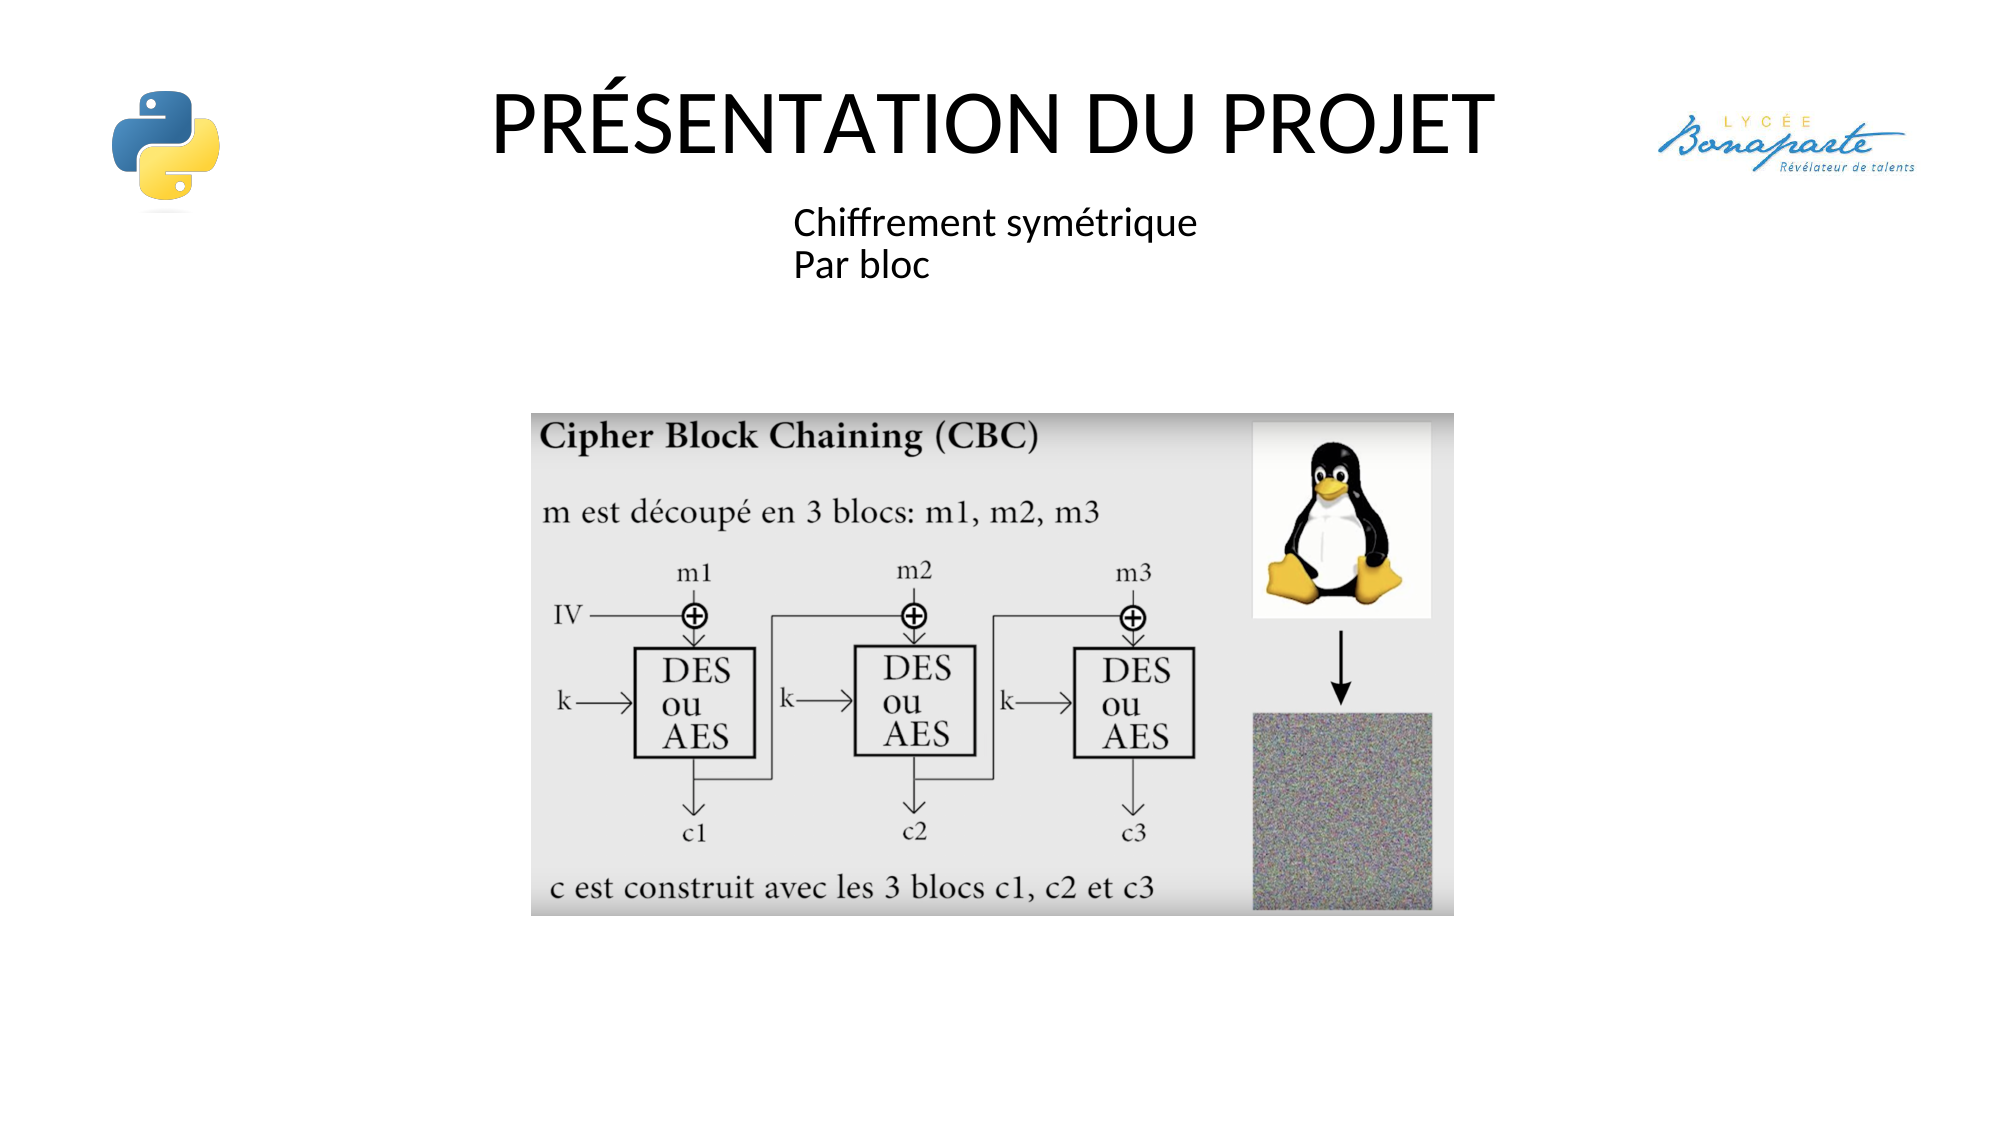

PRÉSENTATION DU PROJET
Chiffrement symétrique
Par bloc